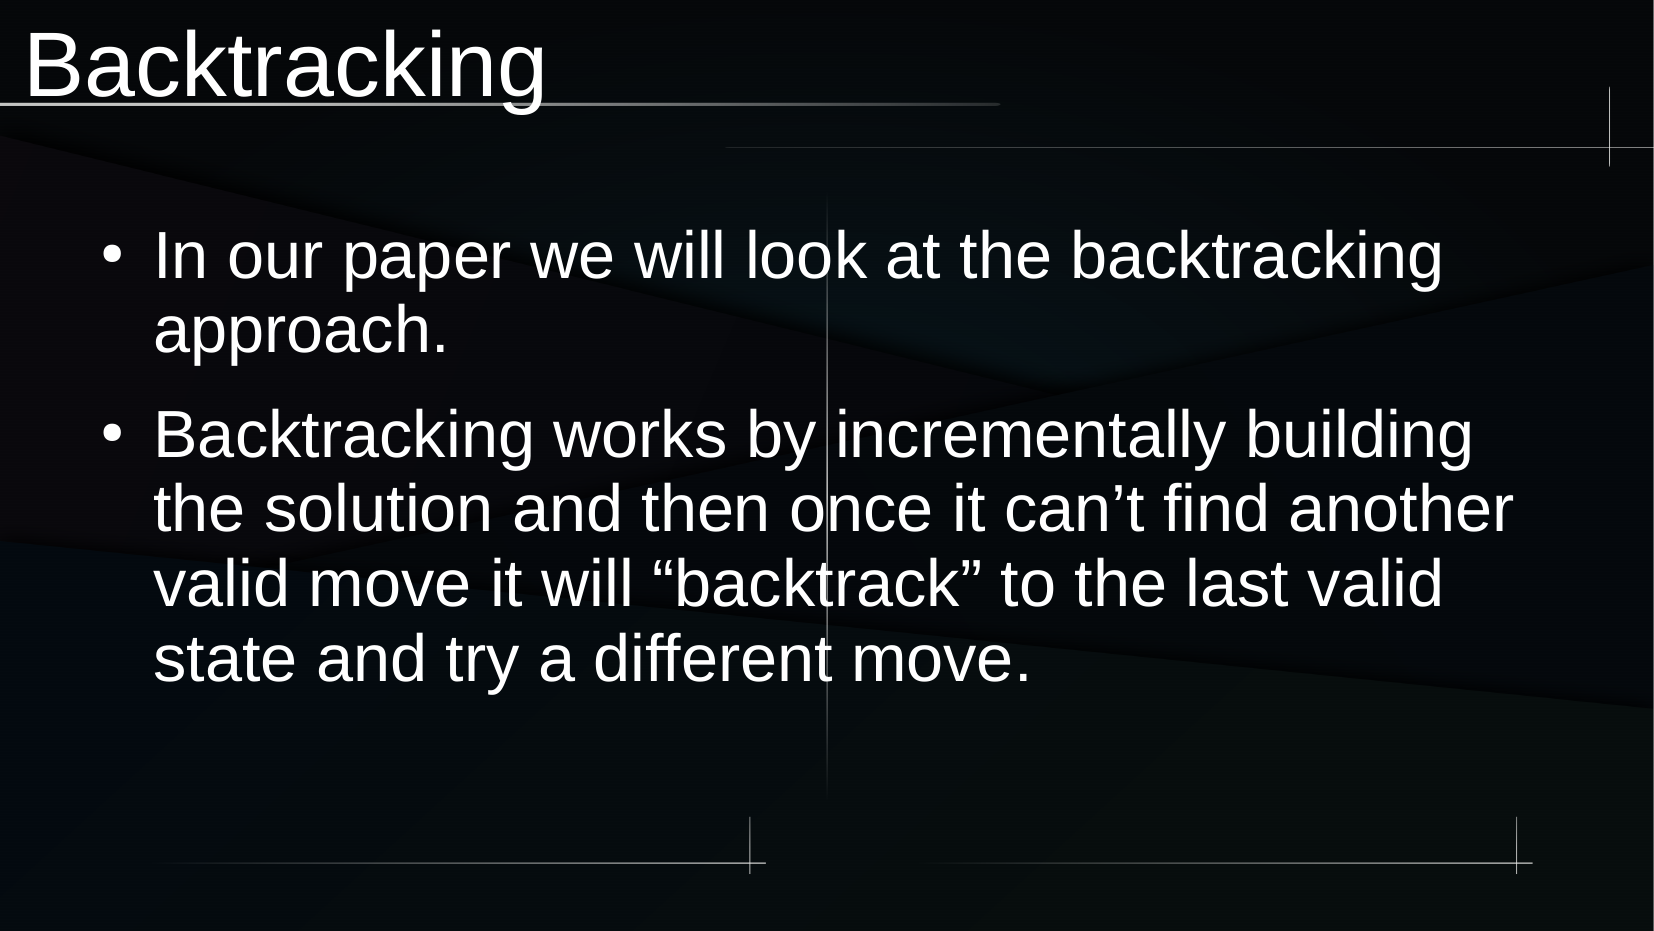

# Backtracking
In our paper we will look at the backtracking approach.
Backtracking works by incrementally building the solution and then once it can’t find another valid move it will “backtrack” to the last valid state and try a different move.